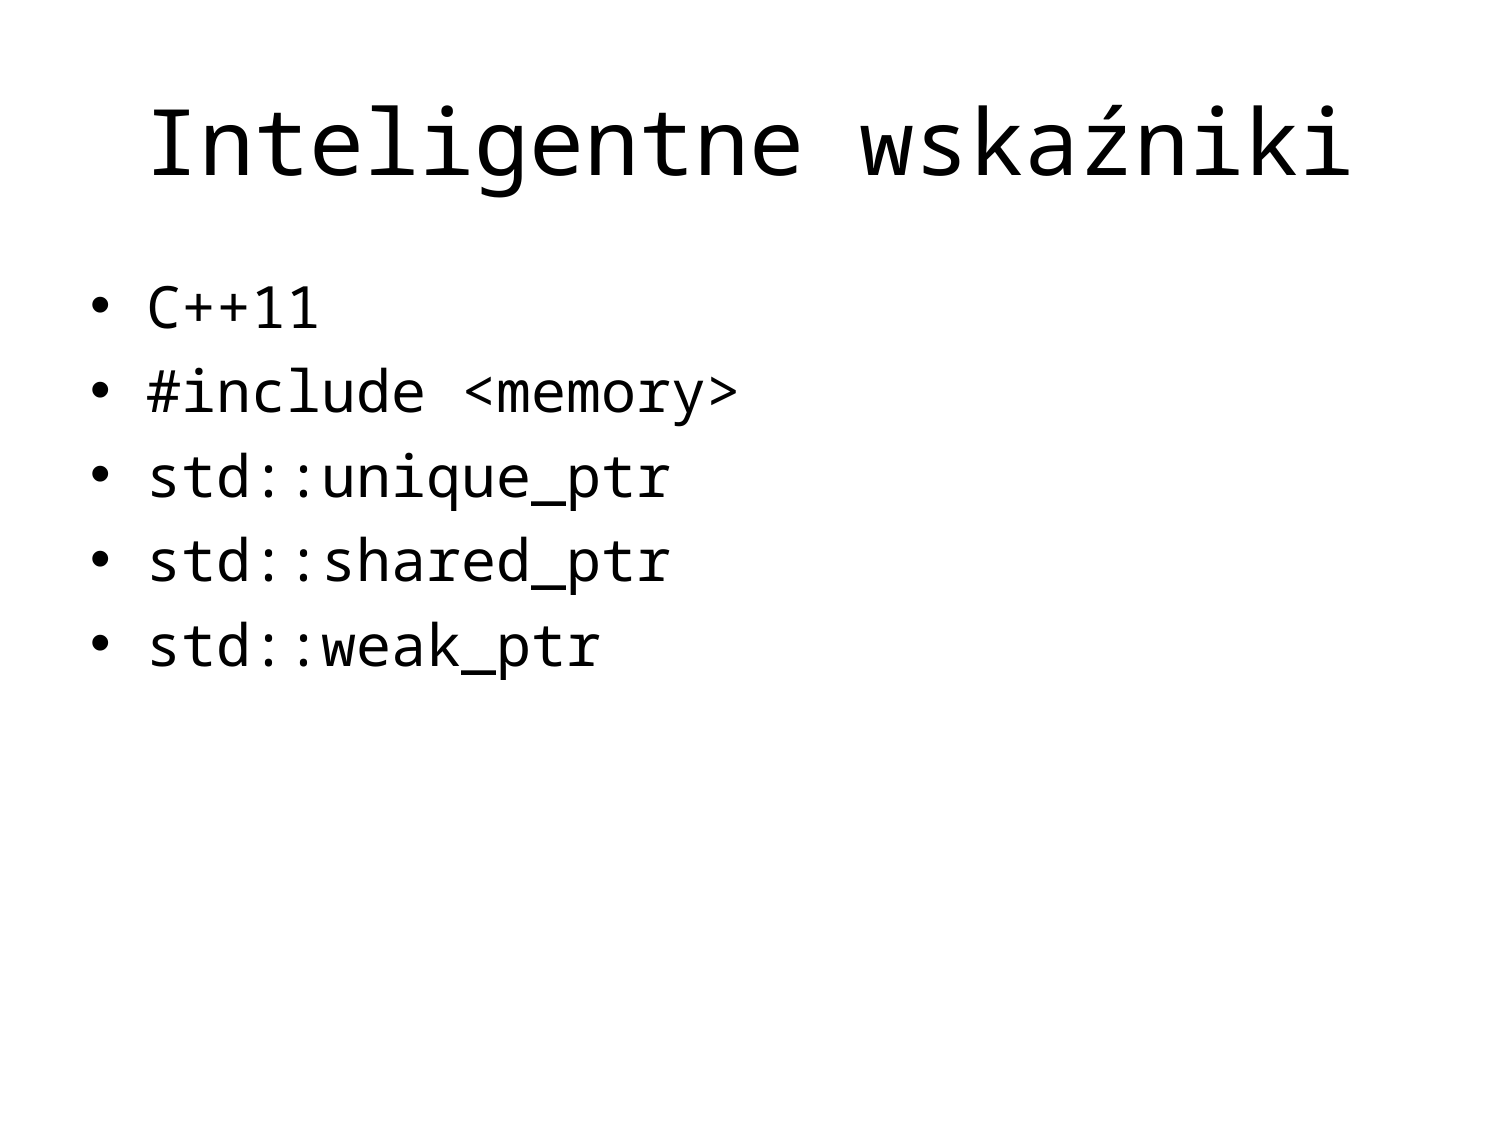

# Inteligentne wskaźniki
C++11
#include <memory>
std::unique_ptr
std::shared_ptr
std::weak_ptr